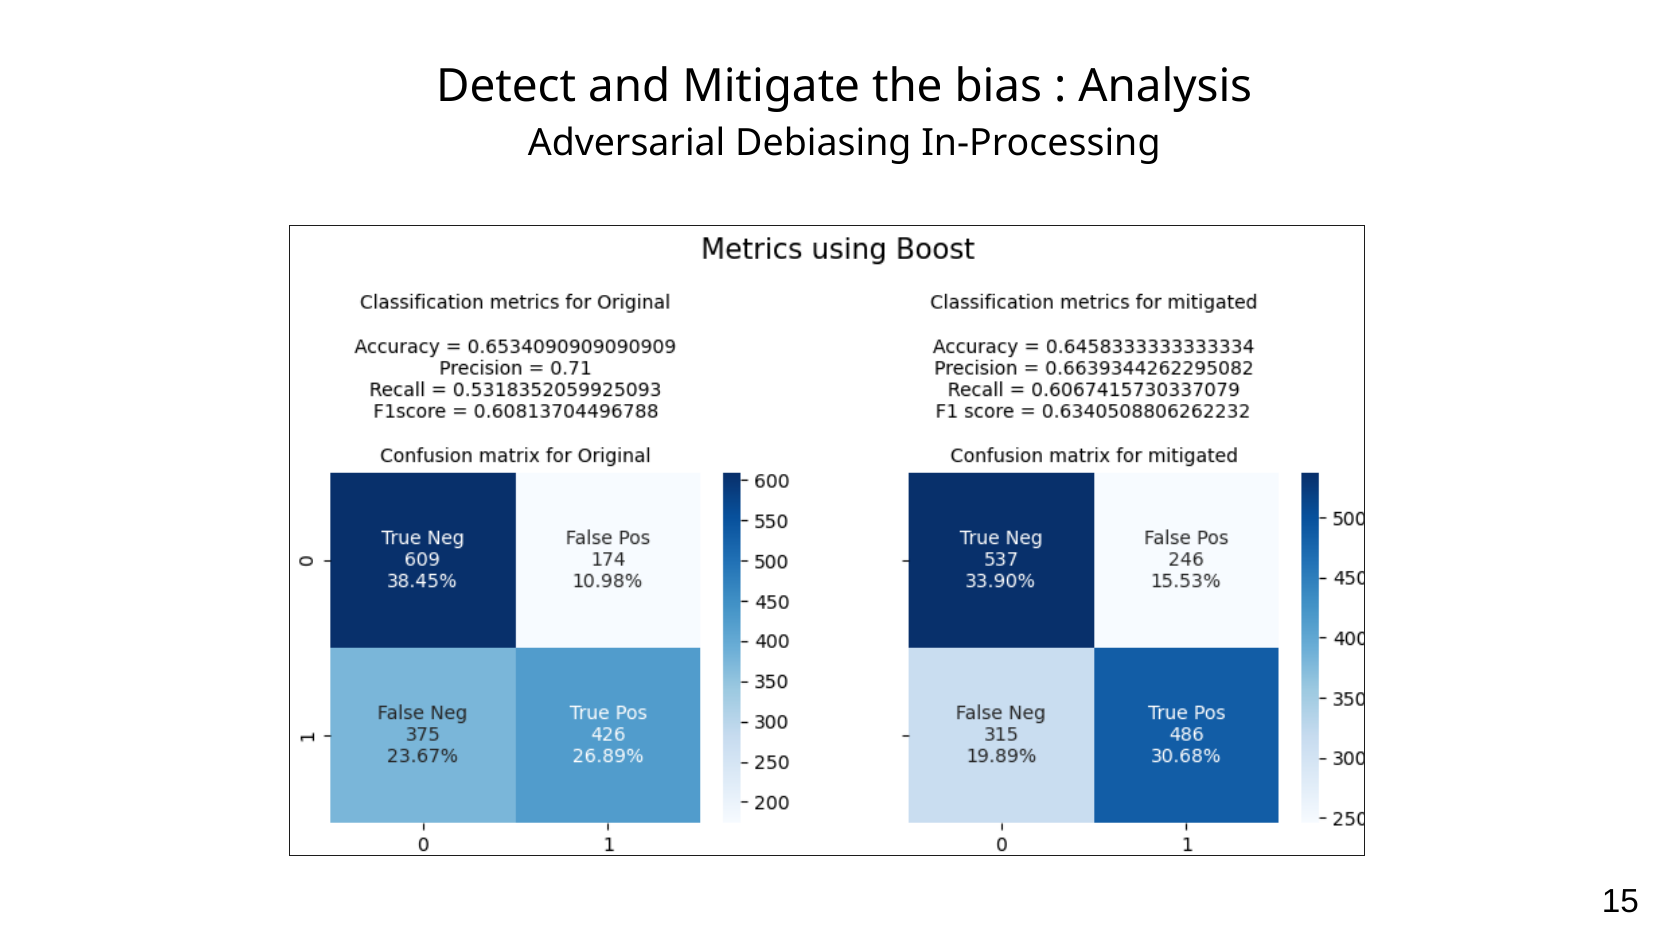

Detect and Mitigate the bias : Analysis
Adversarial Debiasing In-Processing